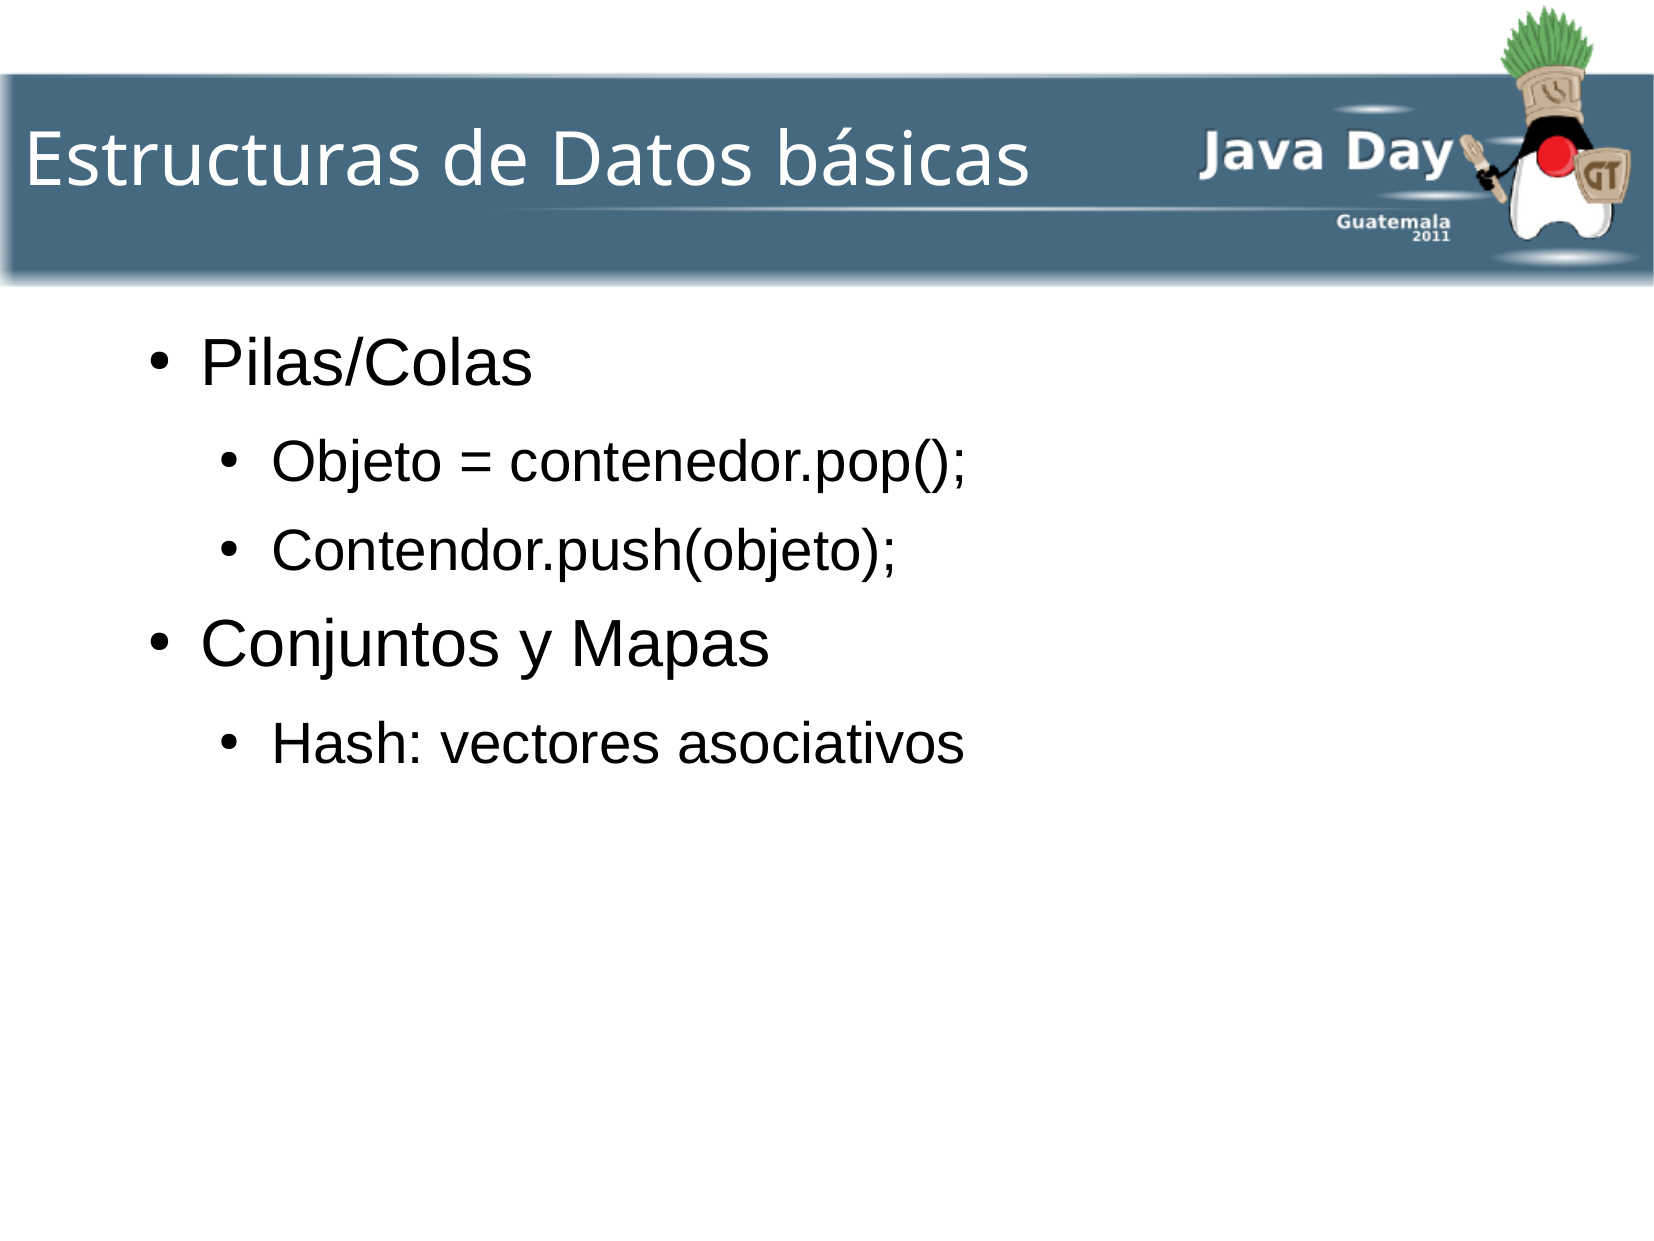

# Estructuras de Datos básicas
Pilas/Colas
Objeto = contenedor.pop();
Contendor.push(objeto);
Conjuntos y Mapas
Hash: vectores asociativos